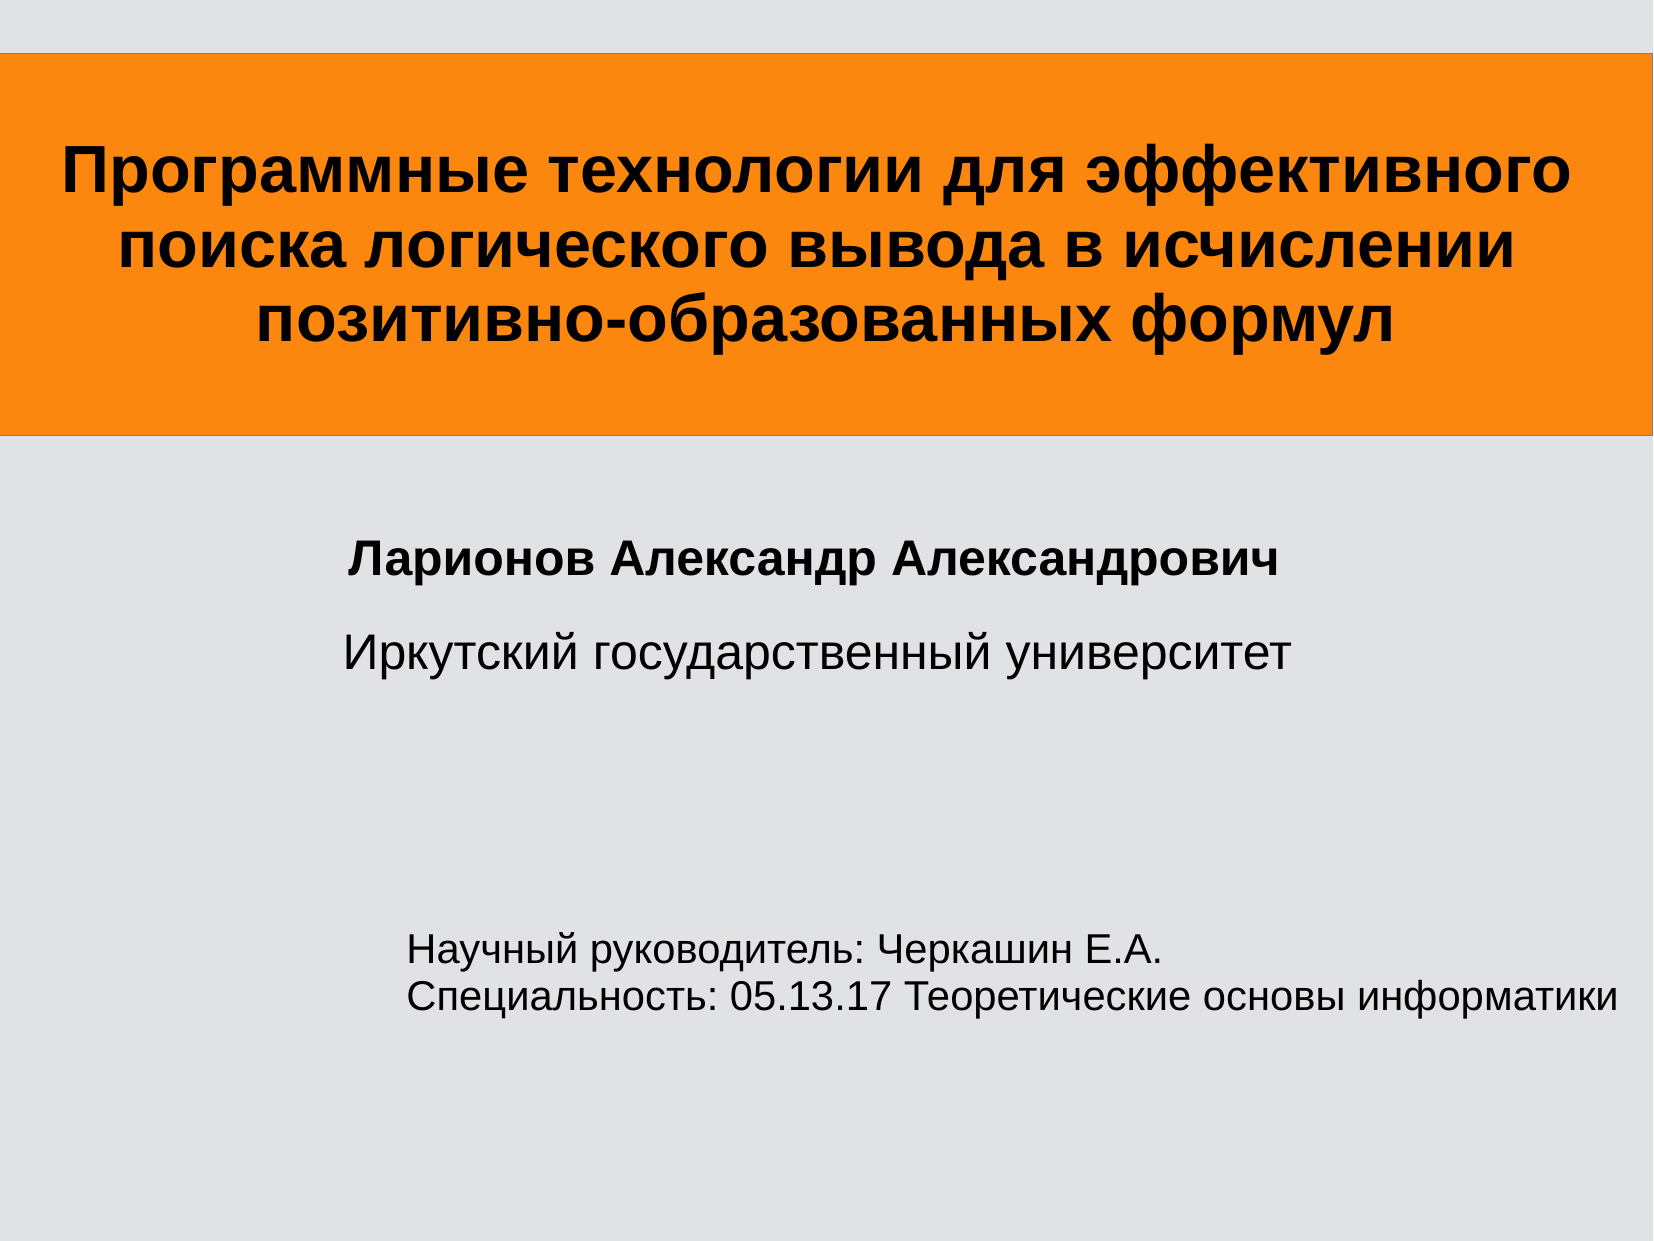

Программные технологии для эффективного
поиска логического вывода в исчислении
позитивно-образованных формул
Ларионов Александр Александрович
Иркутский государственный университет
Научный руководитель: Черкашин Е.А.
Специальность: 05.13.17 Теоретические основы информатики